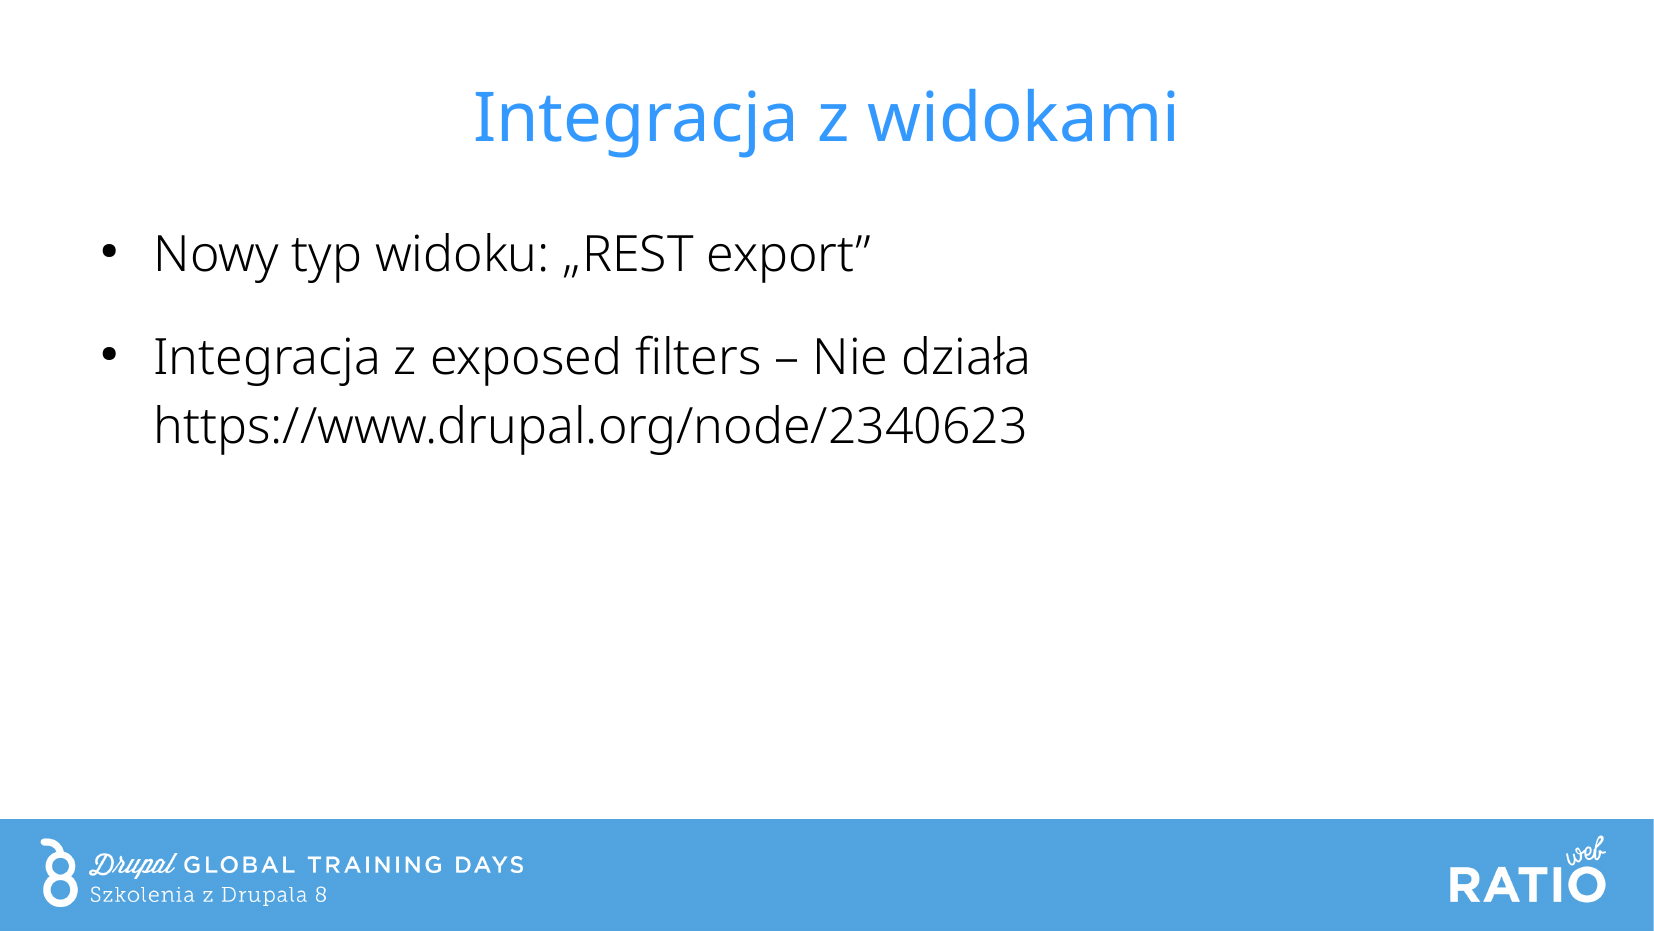

# Integracja z widokami
Nowy typ widoku: „REST export”
Integracja z exposed filters – Nie działa https://www.drupal.org/node/2340623